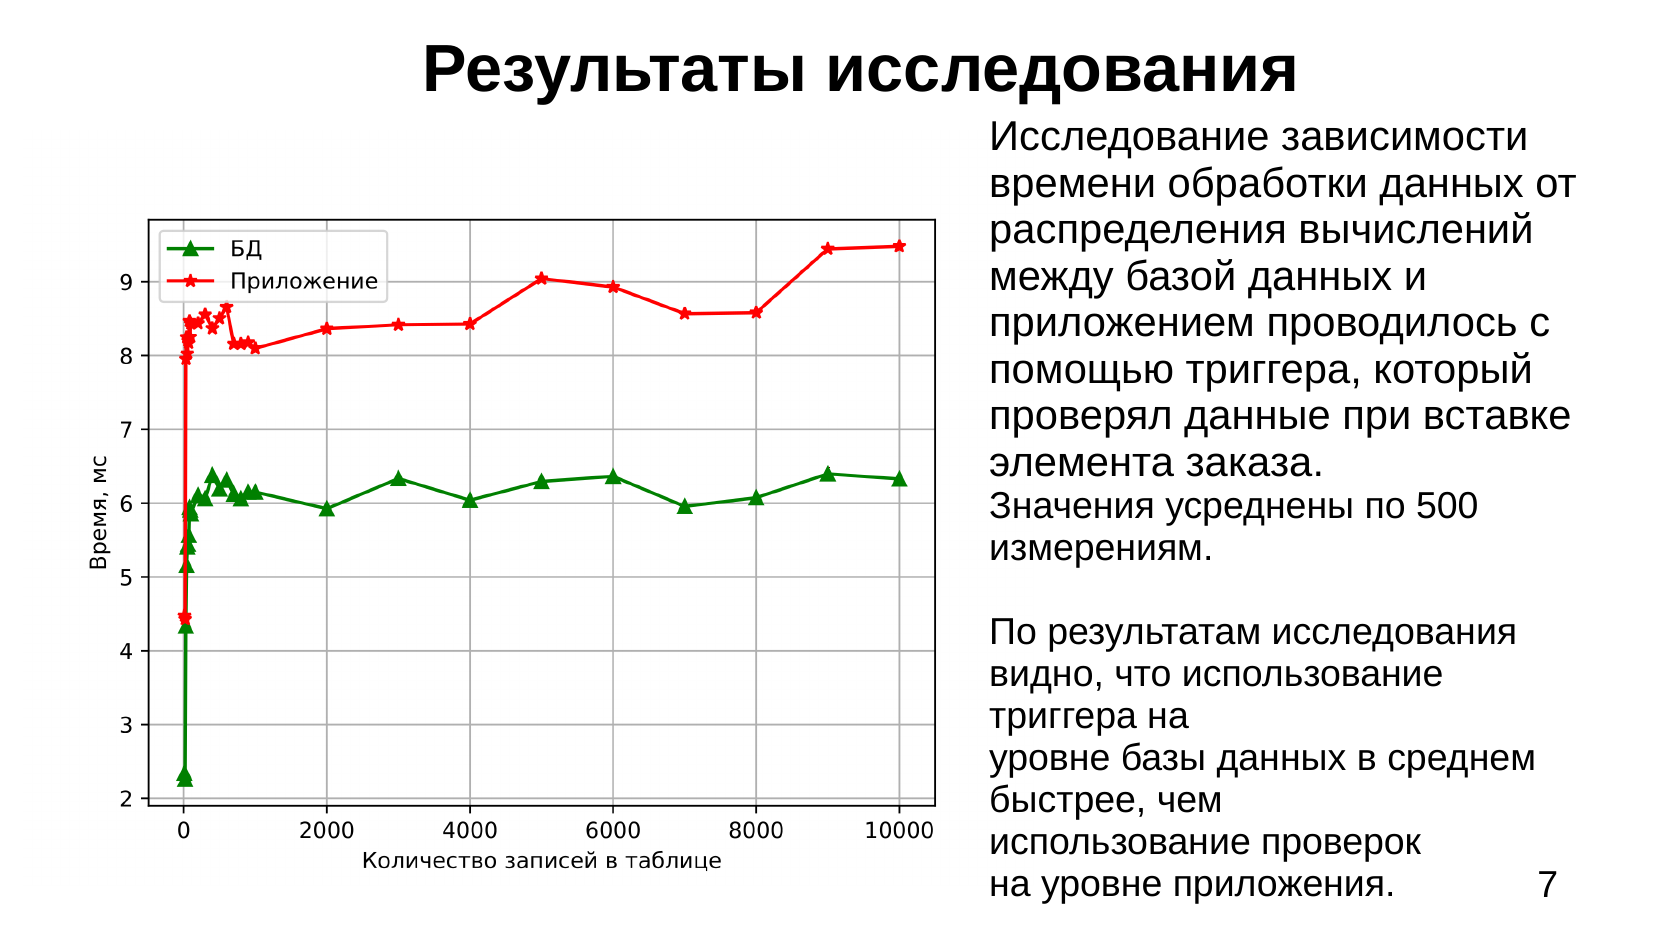

# Результаты исследования
Исследование зависимости времени обработки данных от распределения вычислений между базой данных и приложением проводилось с помощью триггера, который проверял данные при вставке элемента заказа.
Значения усреднены по 500
измерениям.
По результатам исследования
видно, что использование
триггера на
уровне базы данных в среднем быстрее, чем
использование проверок
на уровне приложения.